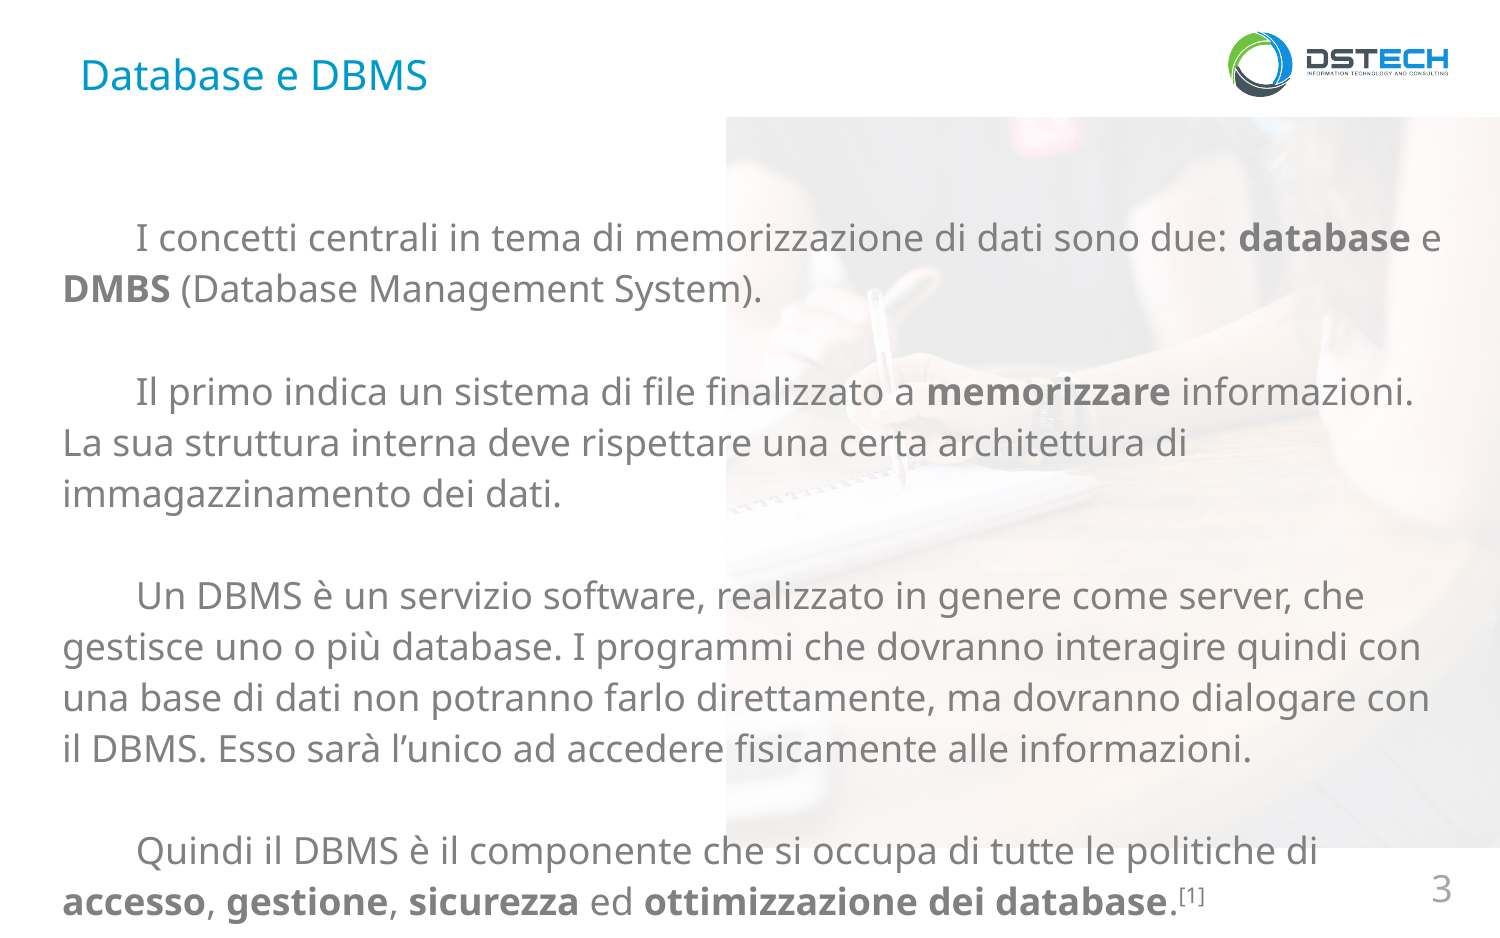

Database e DBMS
	I concetti centrali in tema di memorizzazione di dati sono due: database e DMBS (Database Management System).
	Il primo indica un sistema di file finalizzato a memorizzare informazioni. La sua struttura interna deve rispettare una certa architettura di immagazzinamento dei dati.
	Un DBMS è un servizio software, realizzato in genere come server, che gestisce uno o più database. I programmi che dovranno interagire quindi con una base di dati non potranno farlo direttamente, ma dovranno dialogare con il DBMS. Esso sarà l’unico ad accedere fisicamente alle informazioni.
	Quindi il DBMS è il componente che si occupa di tutte le politiche di accesso, gestione, sicurezza ed ottimizzazione dei database.[1]
3